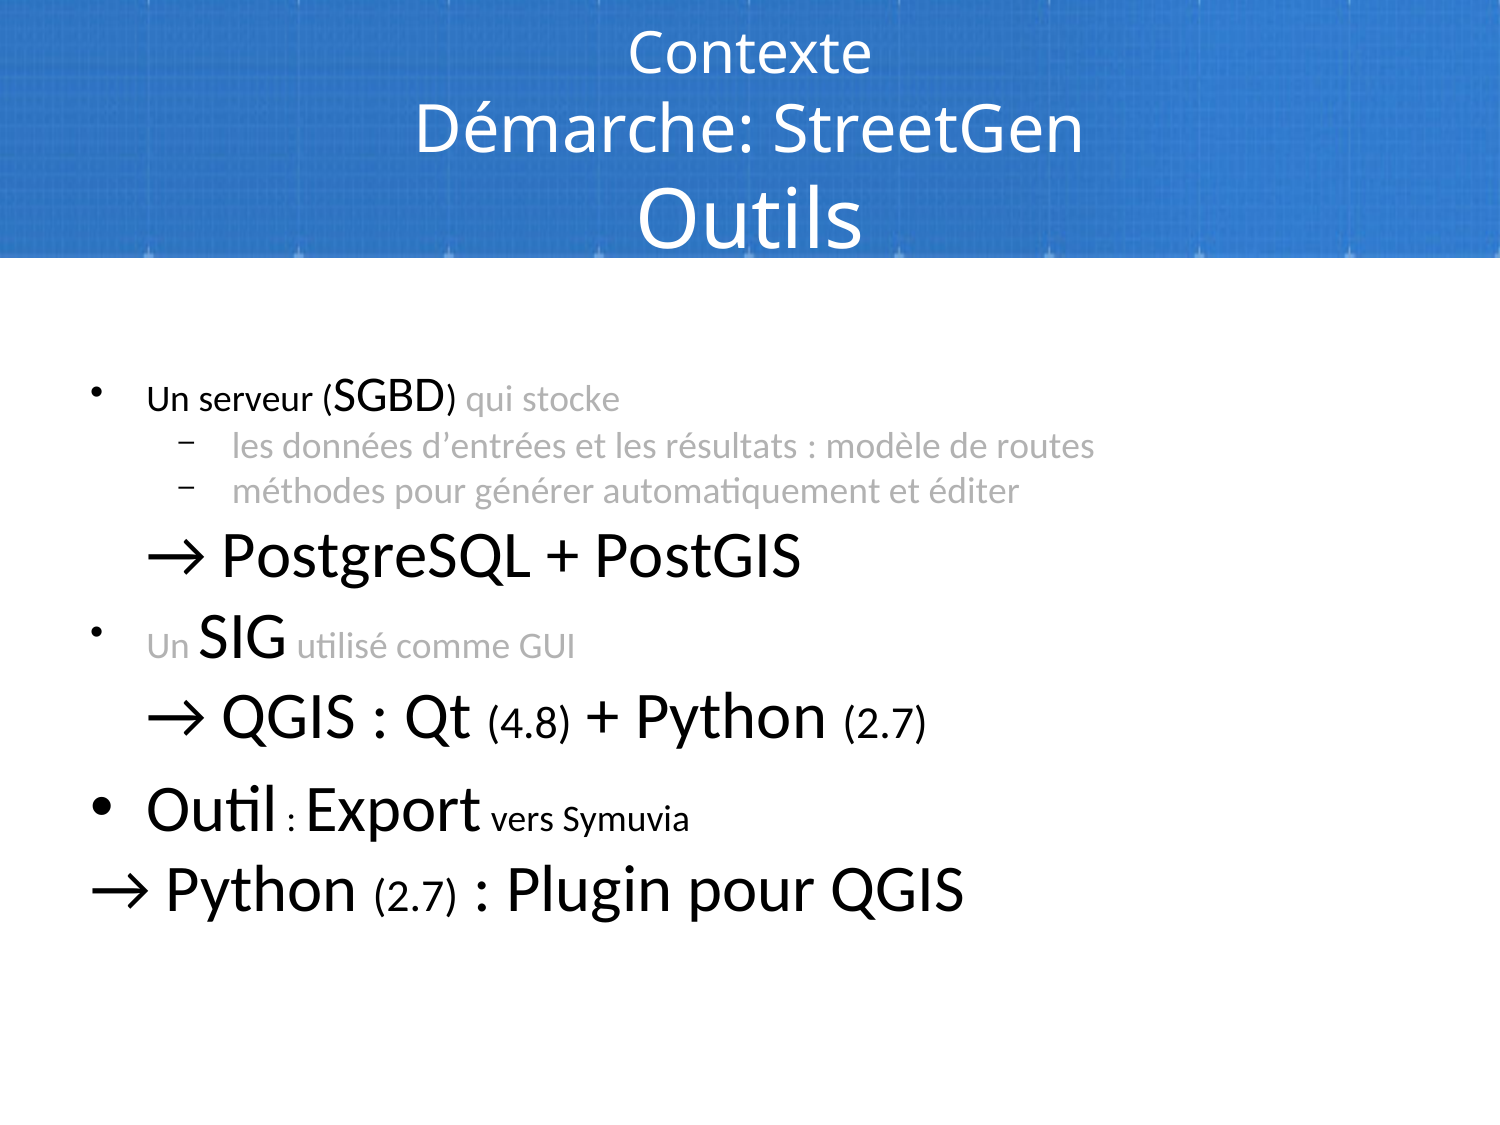

# Contexte Démarche: StreetGen Outils
Un serveur (SGBD) qui stocke
les données d’entrées et les résultats : modèle de routes
méthodes pour générer automatiquement et éditer
→ PostgreSQL + PostGIS
Un SIG utilisé comme GUI
→ QGIS : Qt (4.8) + Python (2.7)
Outil : Export vers Symuvia
→ Python (2.7) : Plugin pour QGIS